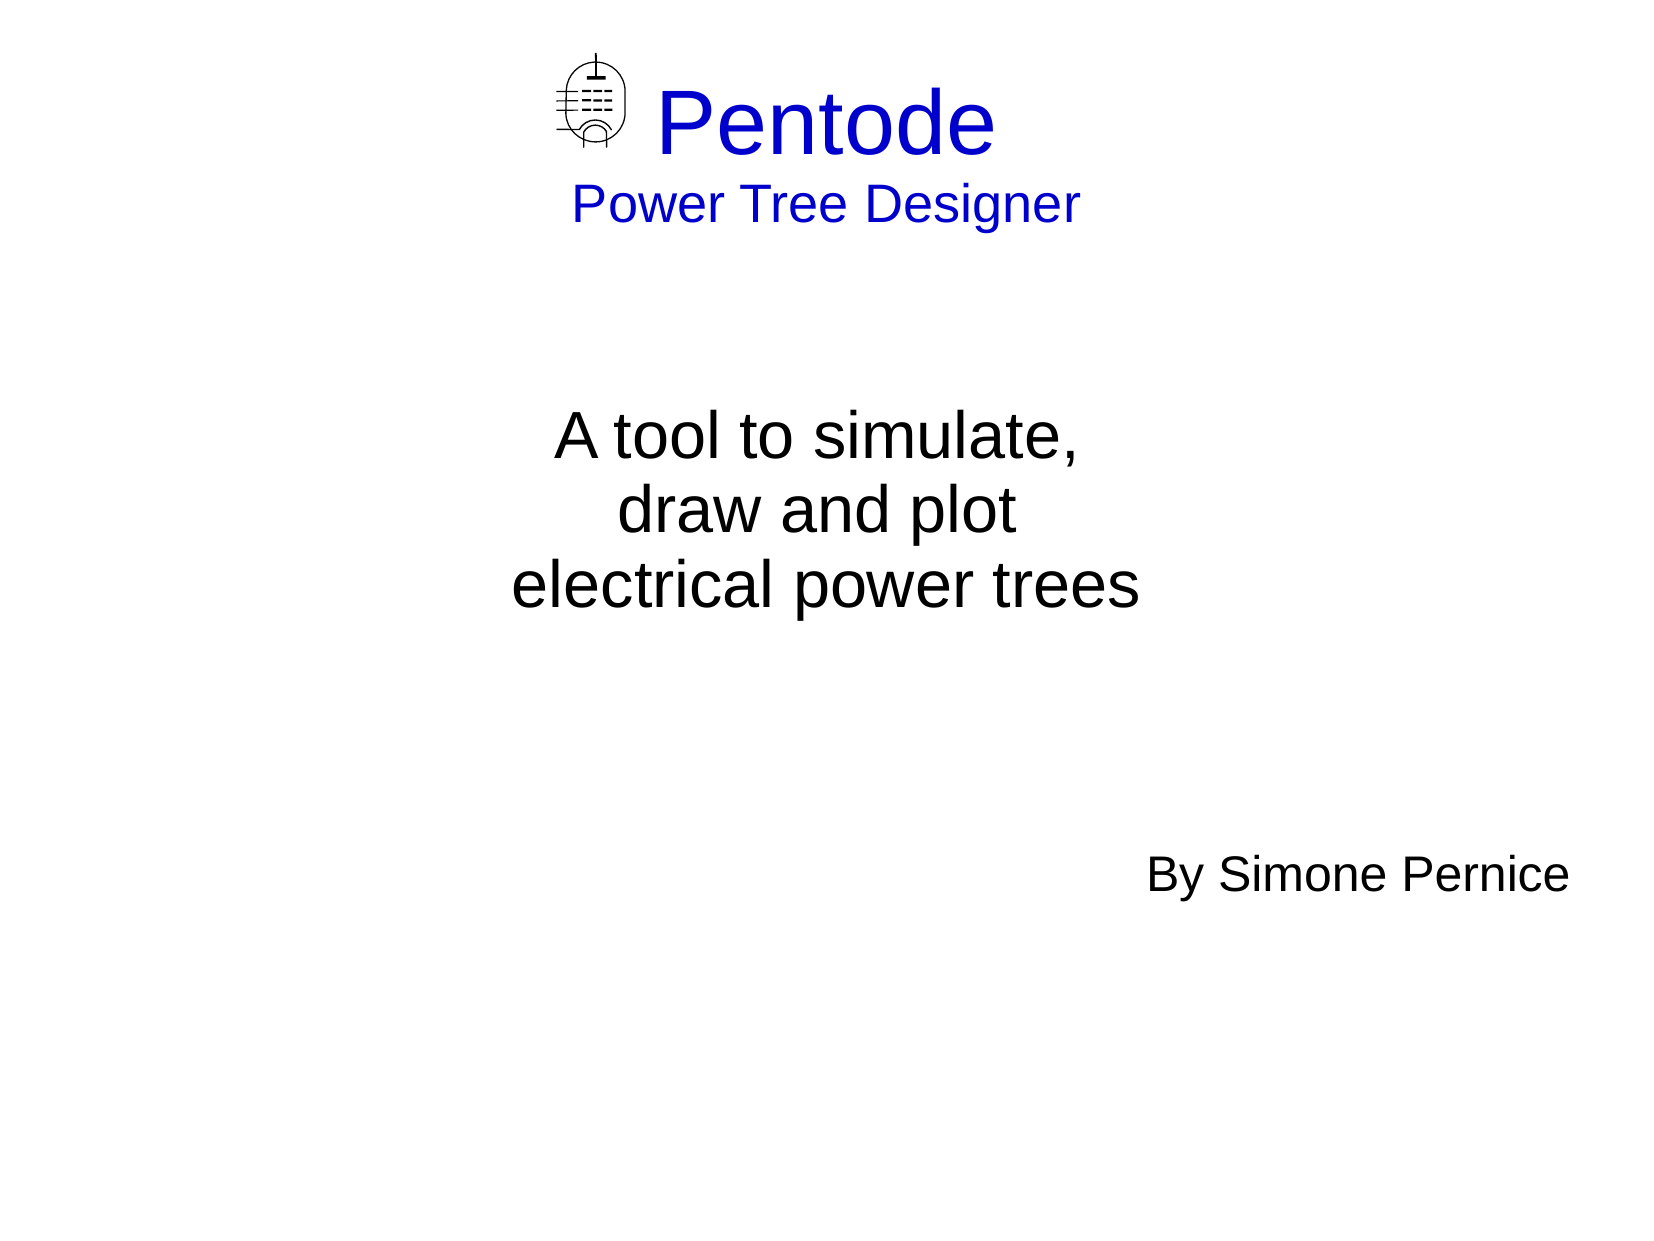

# Pentode Power Tree Designer
A tool to simulate,
draw and plot
electrical power trees
By Simone Pernice